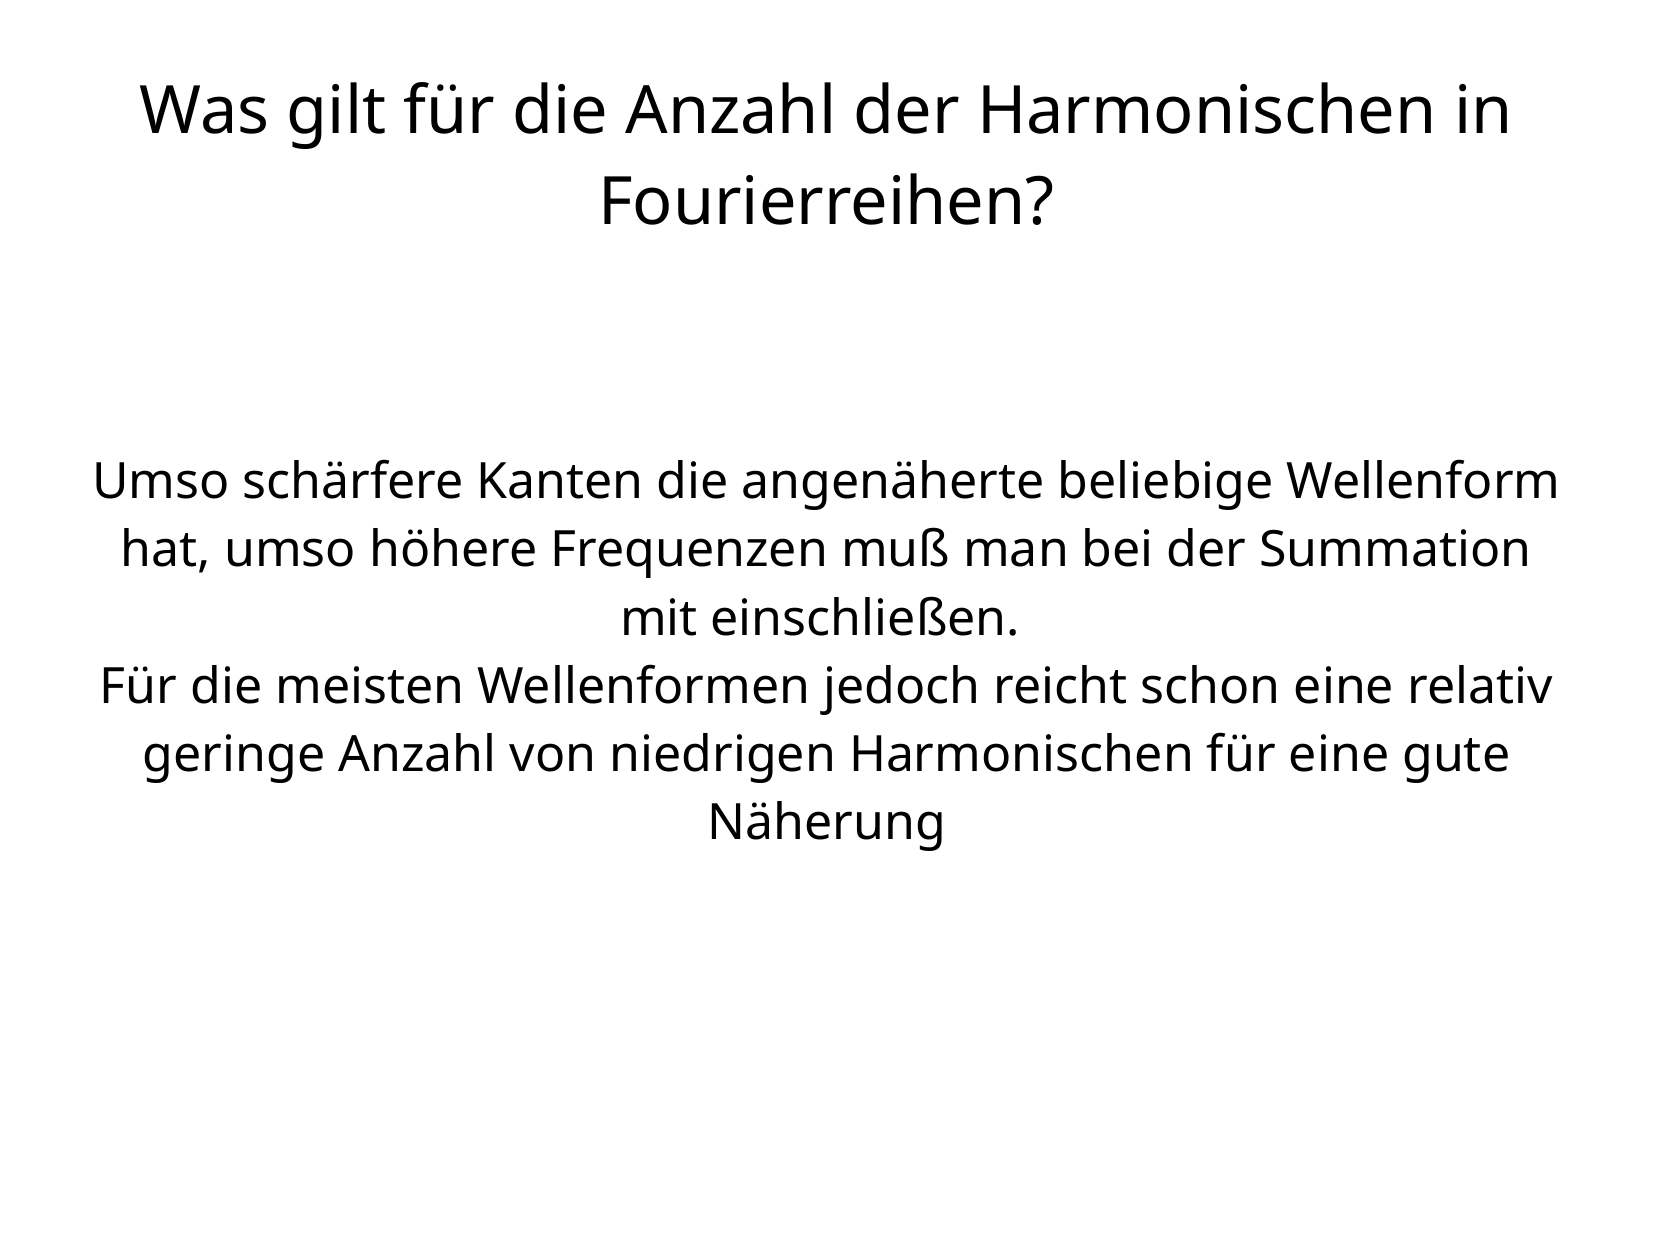

# Was gilt für die Anzahl der Harmonischen in Fourierreihen?
Umso schärfere Kanten die angenäherte beliebige Wellenform hat, umso höhere Frequenzen muß man bei der Summation mit einschließen.
Für die meisten Wellenformen jedoch reicht schon eine relativ geringe Anzahl von niedrigen Harmonischen für eine gute Näherung